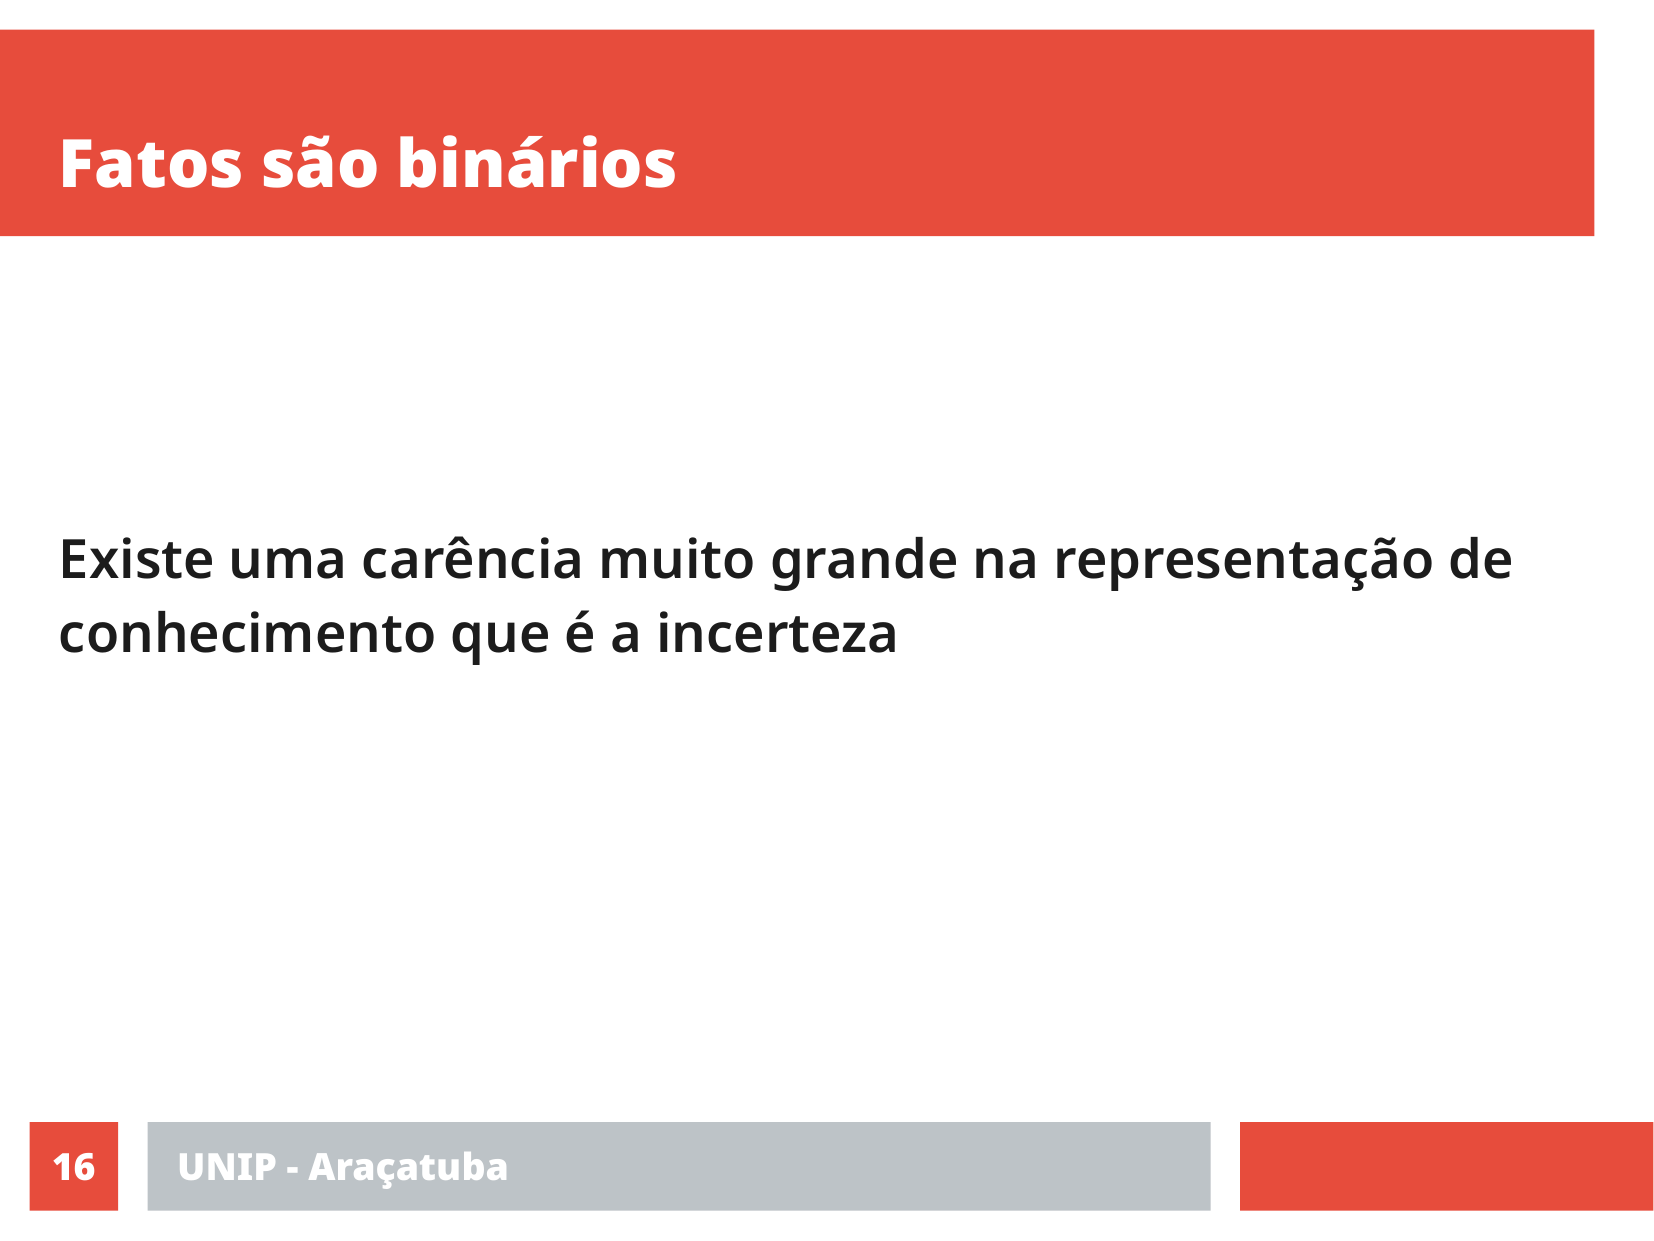

# Fatos são binários
Existe uma carência muito grande na representação de conhecimento que é a incerteza
16
UNIP - Araçatuba